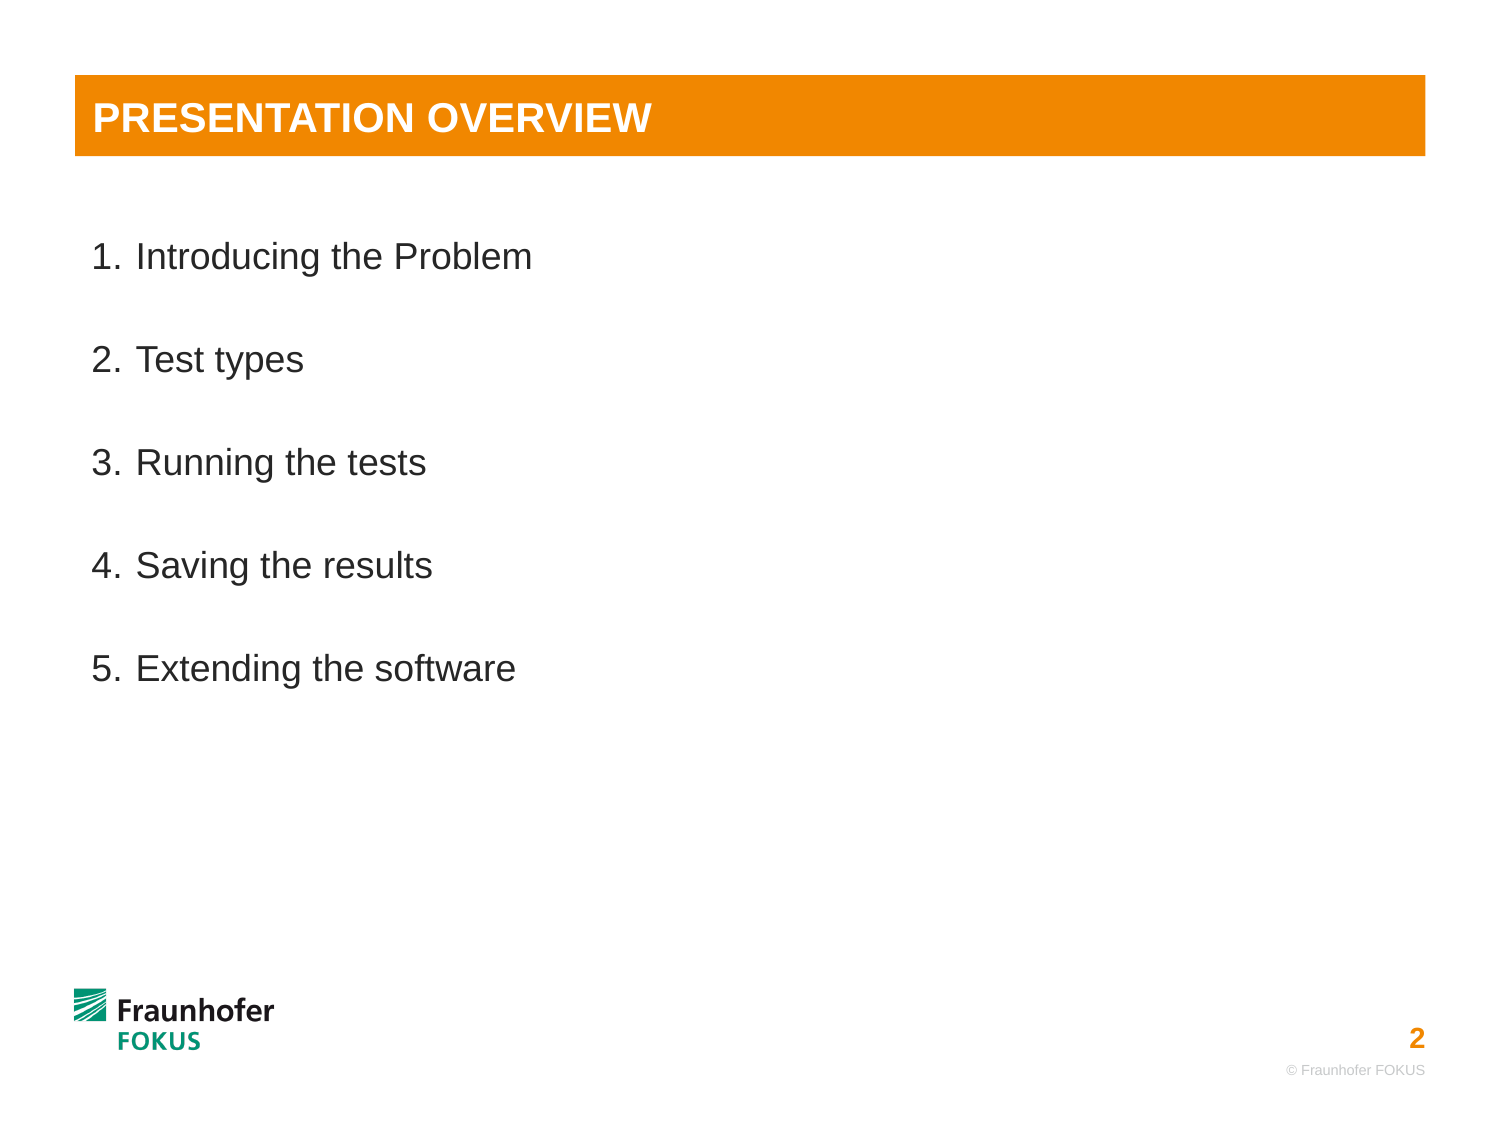

Presentation Overview
# Introducing the Problem
Test types
Running the tests
Saving the results
Extending the software
© Fraunhofer FOKUS